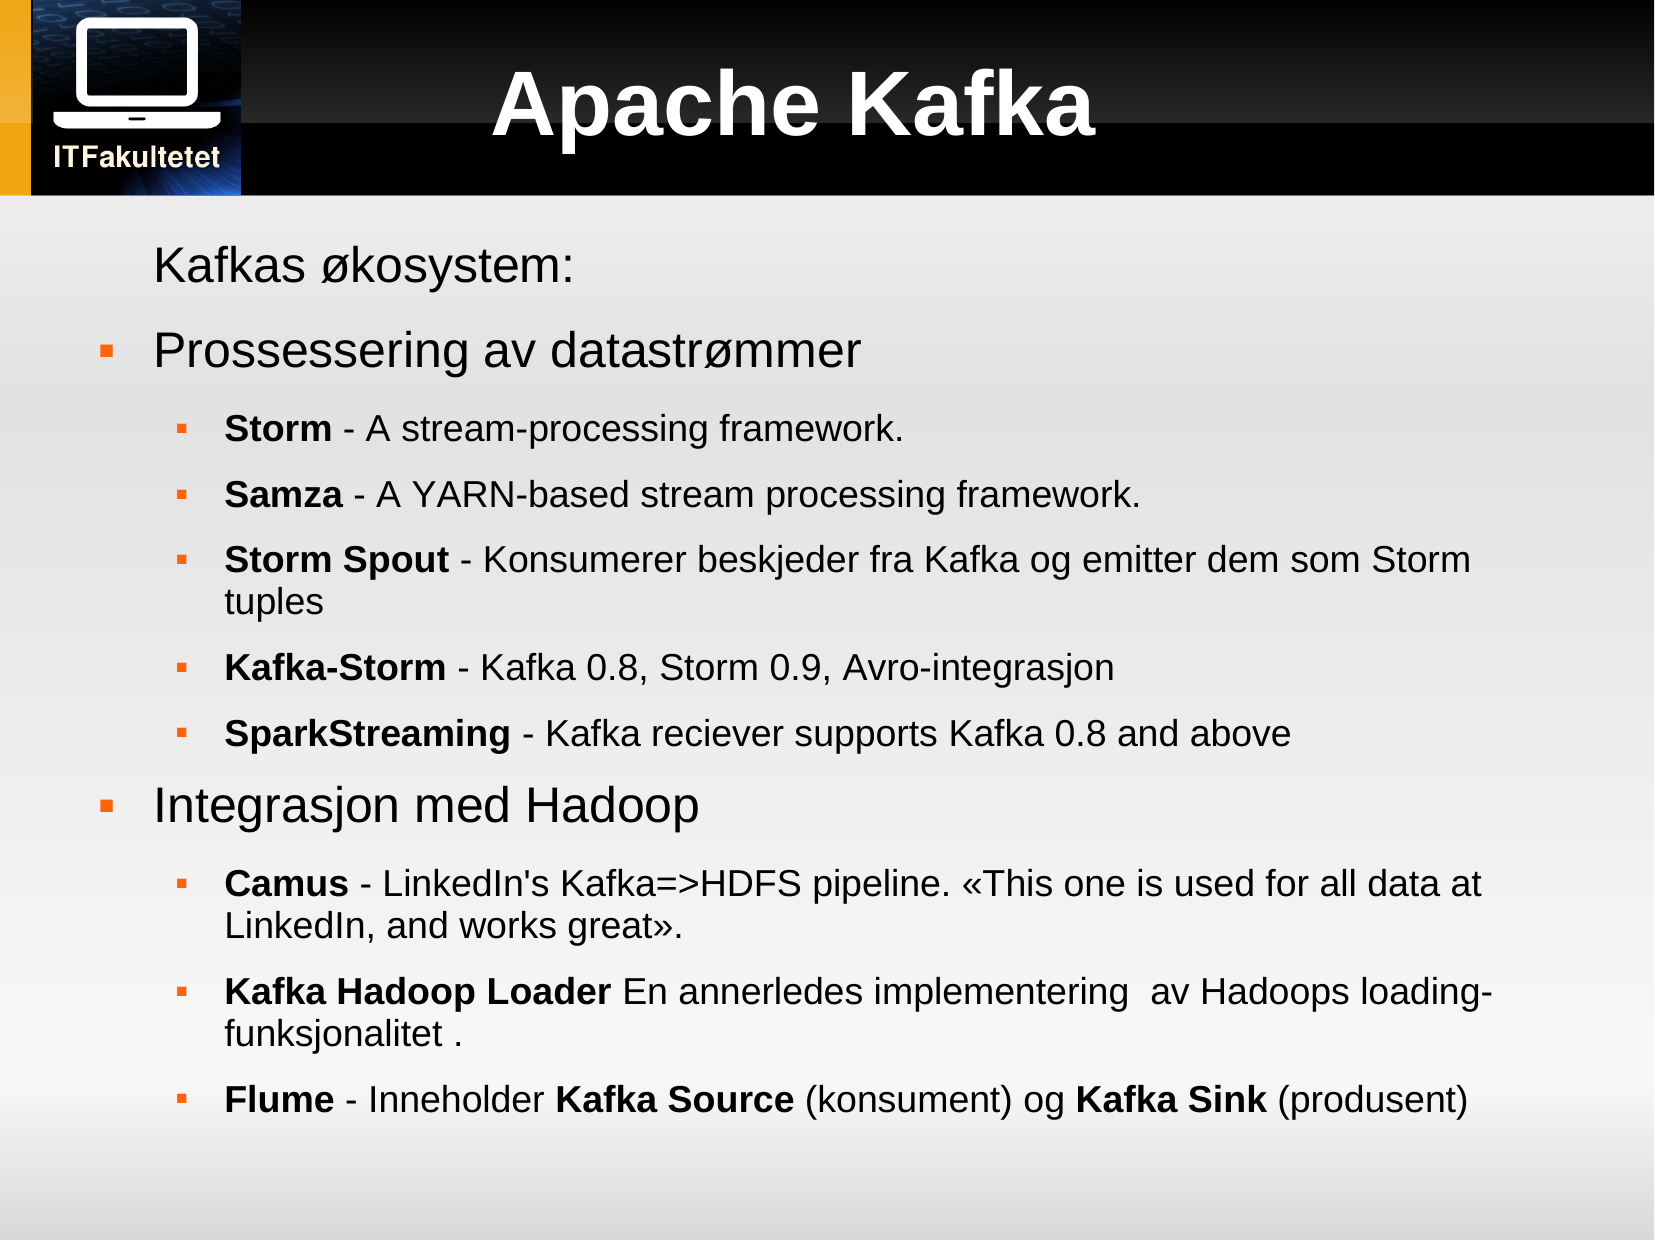

Apache Kafka
Kafkas økosystem:
Prossessering av datastrømmer

Storm - A stream-processing framework.

Samza - A YARN-based stream processing framework.

Storm Spout - Konsumerer beskjeder fra Kafka og emitter dem som Storm

tuples
Kafka-Storm - Kafka 0.8, Storm 0.9, Avro-integrasjon

SparkStreaming - Kafka reciever supports Kafka 0.8 and above

Integrasjon med Hadoop

Camus - LinkedIn's Kafka=>HDFS pipeline. «This one is used for all data at

LinkedIn, and works great».
Kafka Hadoop Loader En annerledes implementering av Hadoops loading-

funksjonalitet .
Flume - Inneholder Kafka Source (konsument) og Kafka Sink (produsent)
